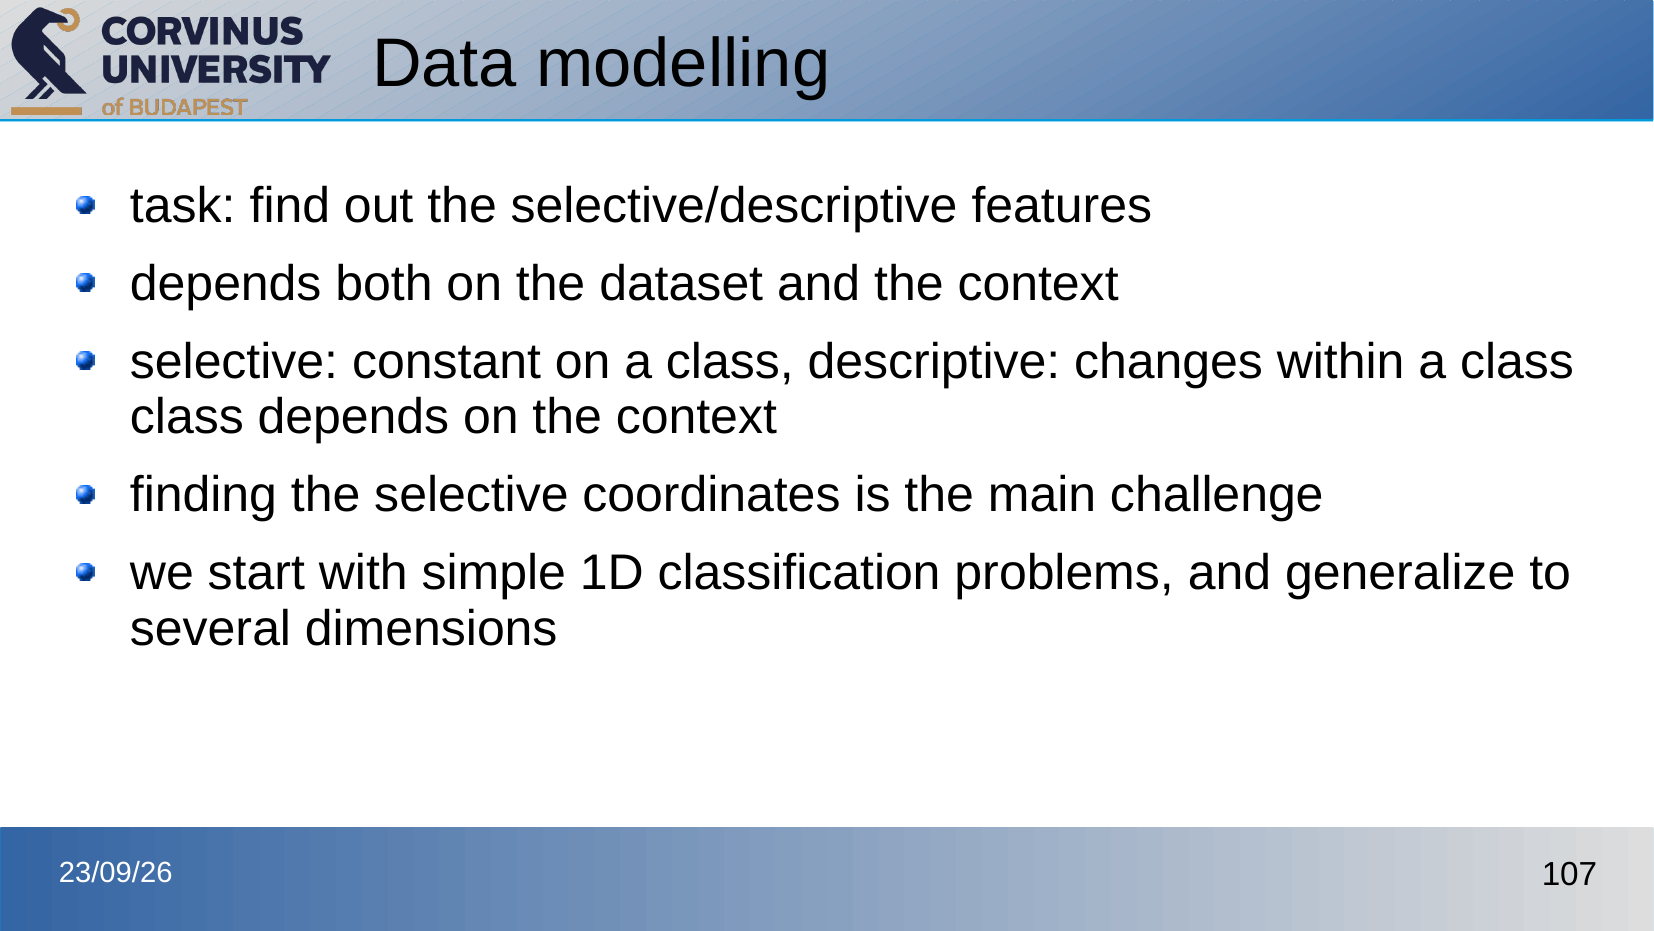

# Data modelling
task: find out the selective/descriptive features
depends both on the dataset and the context
selective: constant on a class, descriptive: changes within a class
class depends on the context
finding the selective coordinates is the main challenge
we start with simple 1D classification problems, and generalize to several dimensions